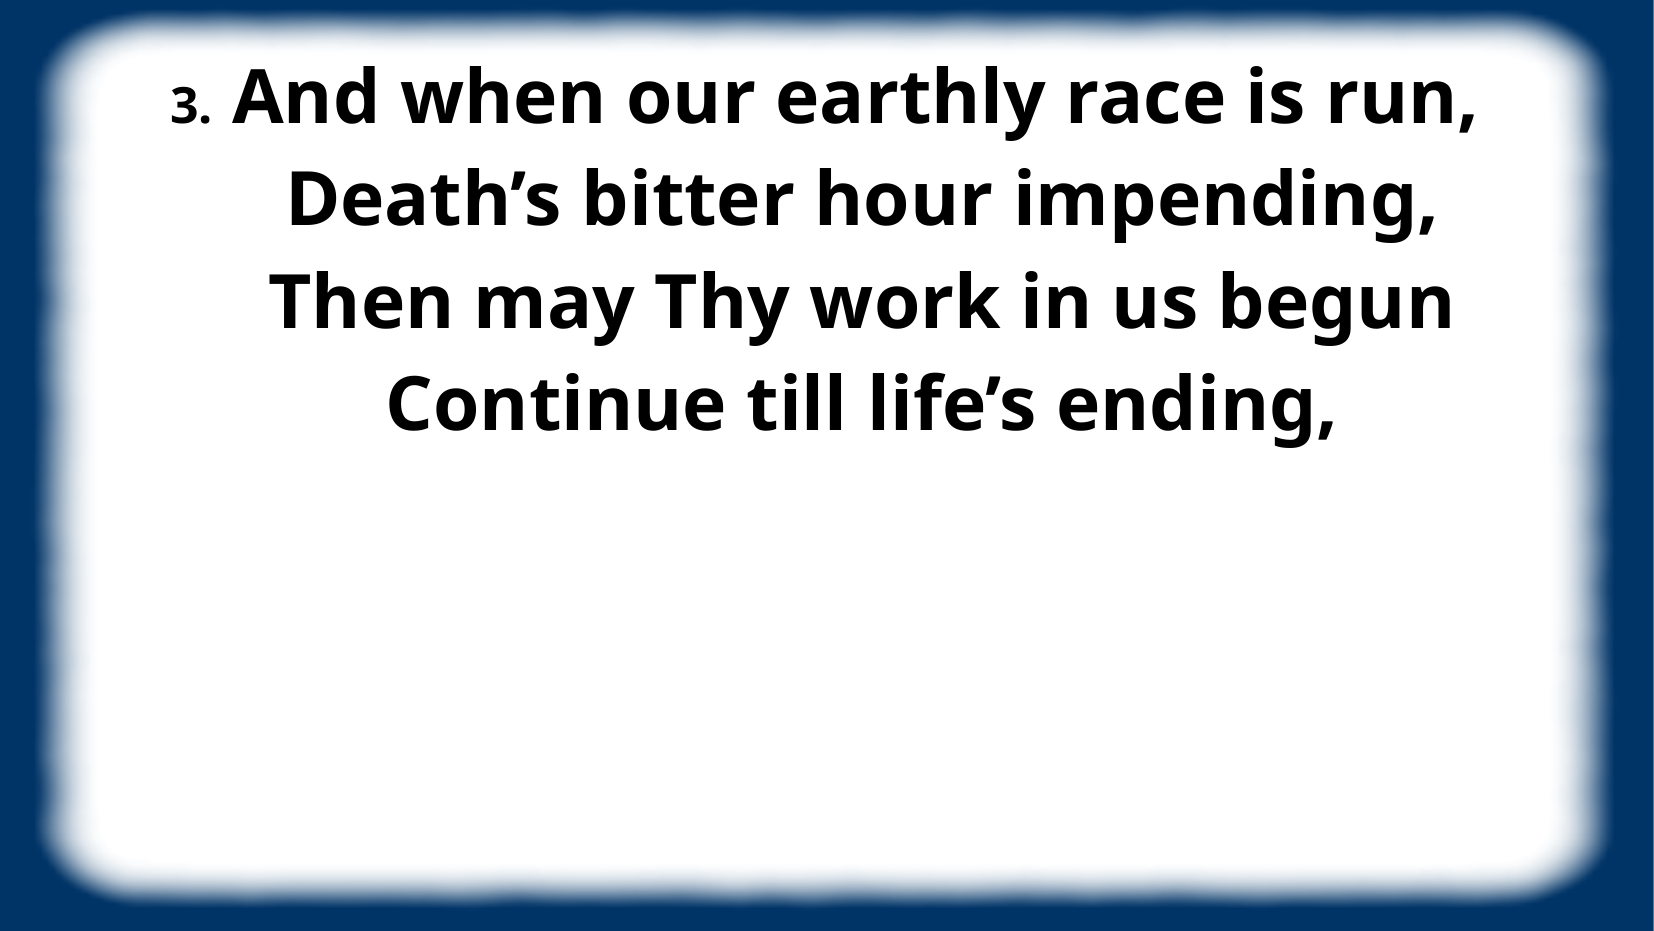

3. And when our earthly race is run,
Death’s bitter hour impending,
Then may Thy work in us begun
Continue till life’s ending,